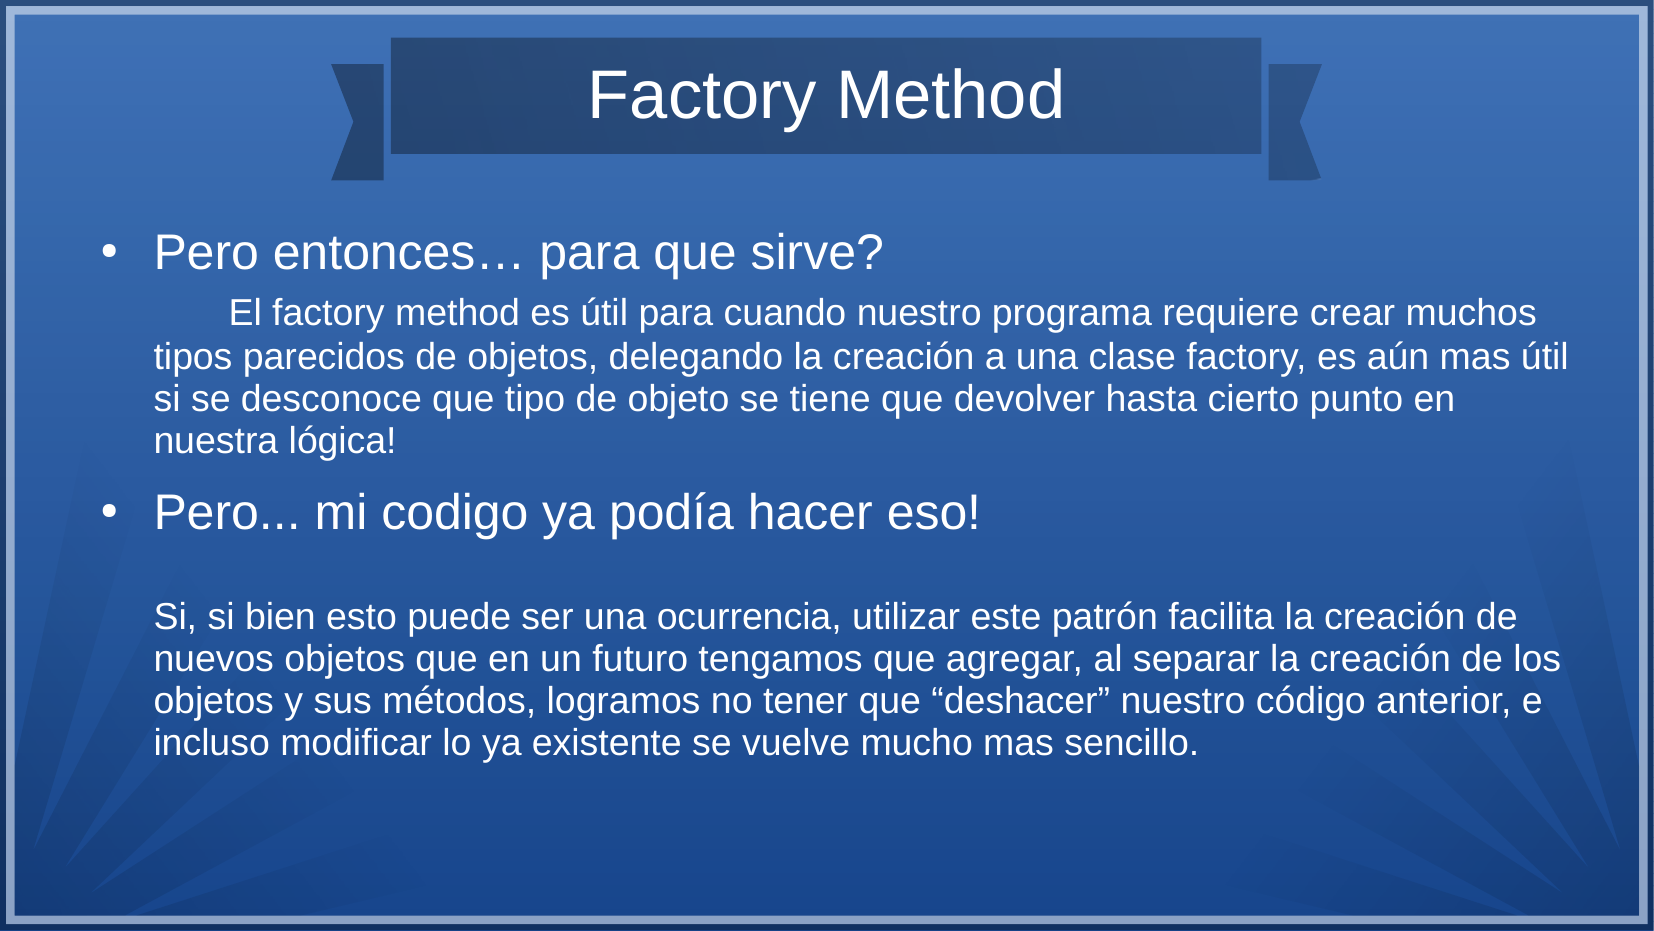

# Factory Method
Pero entonces… para que sirve?
	El factory method es útil para cuando nuestro programa requiere crear muchos tipos parecidos de objetos, delegando la creación a una clase factory, es aún mas útil si se desconoce que tipo de objeto se tiene que devolver hasta cierto punto en nuestra lógica!
Pero... mi codigo ya podía hacer eso!
Si, si bien esto puede ser una ocurrencia, utilizar este patrón facilita la creación de nuevos objetos que en un futuro tengamos que agregar, al separar la creación de los objetos y sus métodos, logramos no tener que “deshacer” nuestro código anterior, e incluso modificar lo ya existente se vuelve mucho mas sencillo.